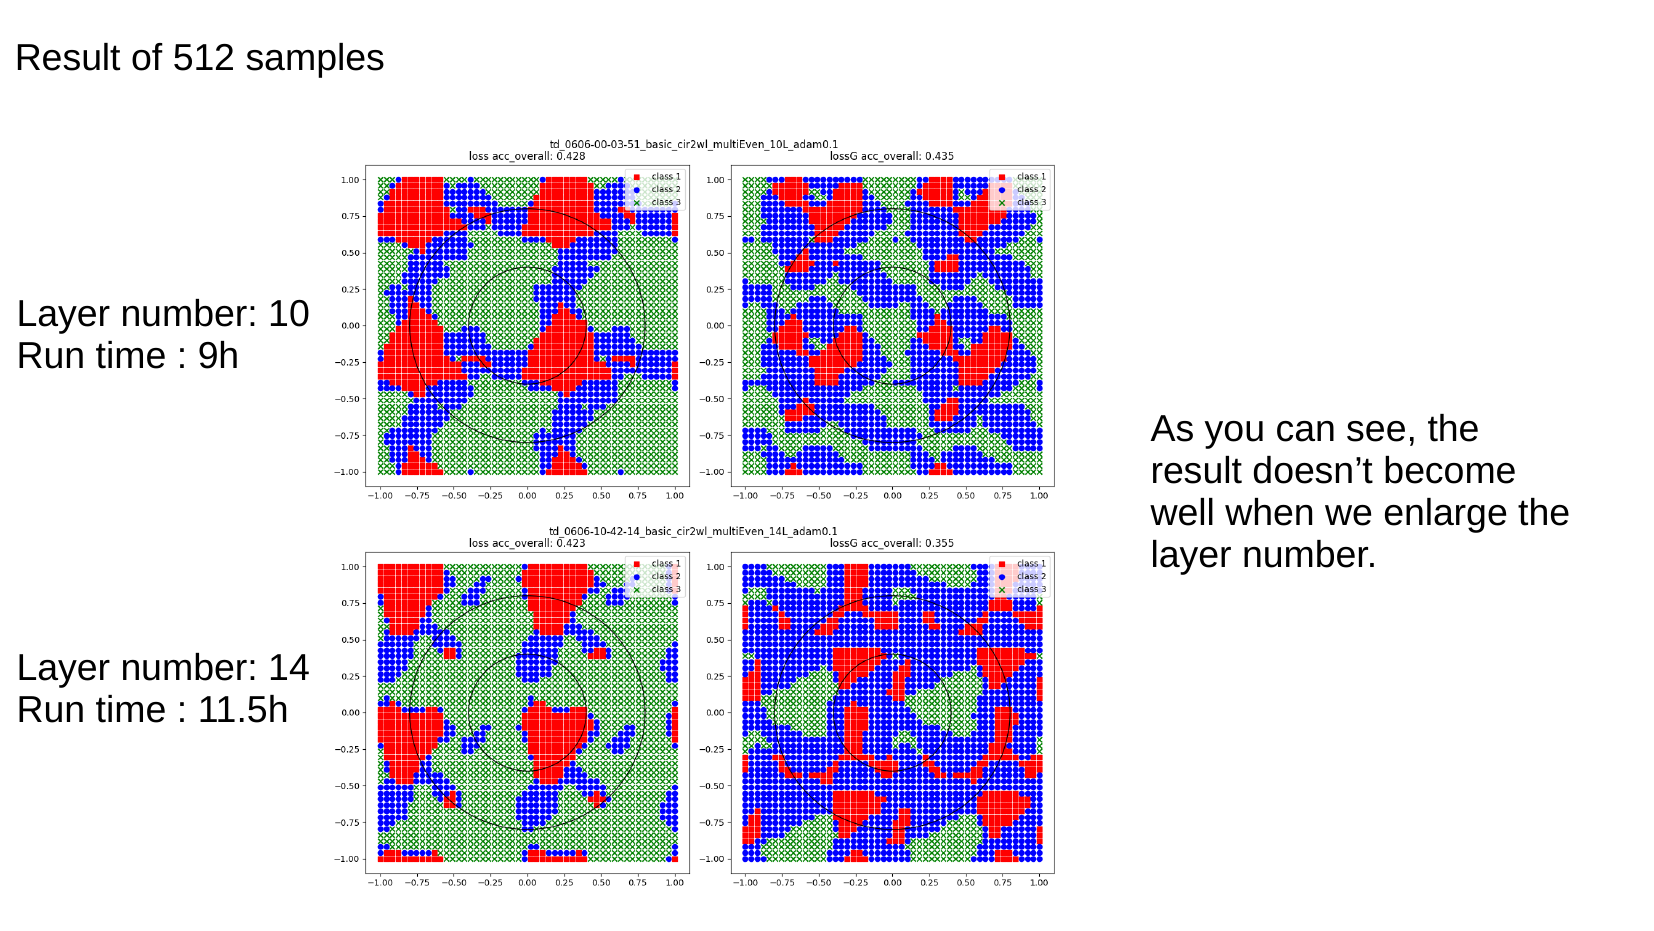

Result of 512 samples
Layer number: 10
Run time : 9h
As you can see, the result doesn’t become well when we enlarge the layer number.
Layer number: 14
Run time : 11.5h